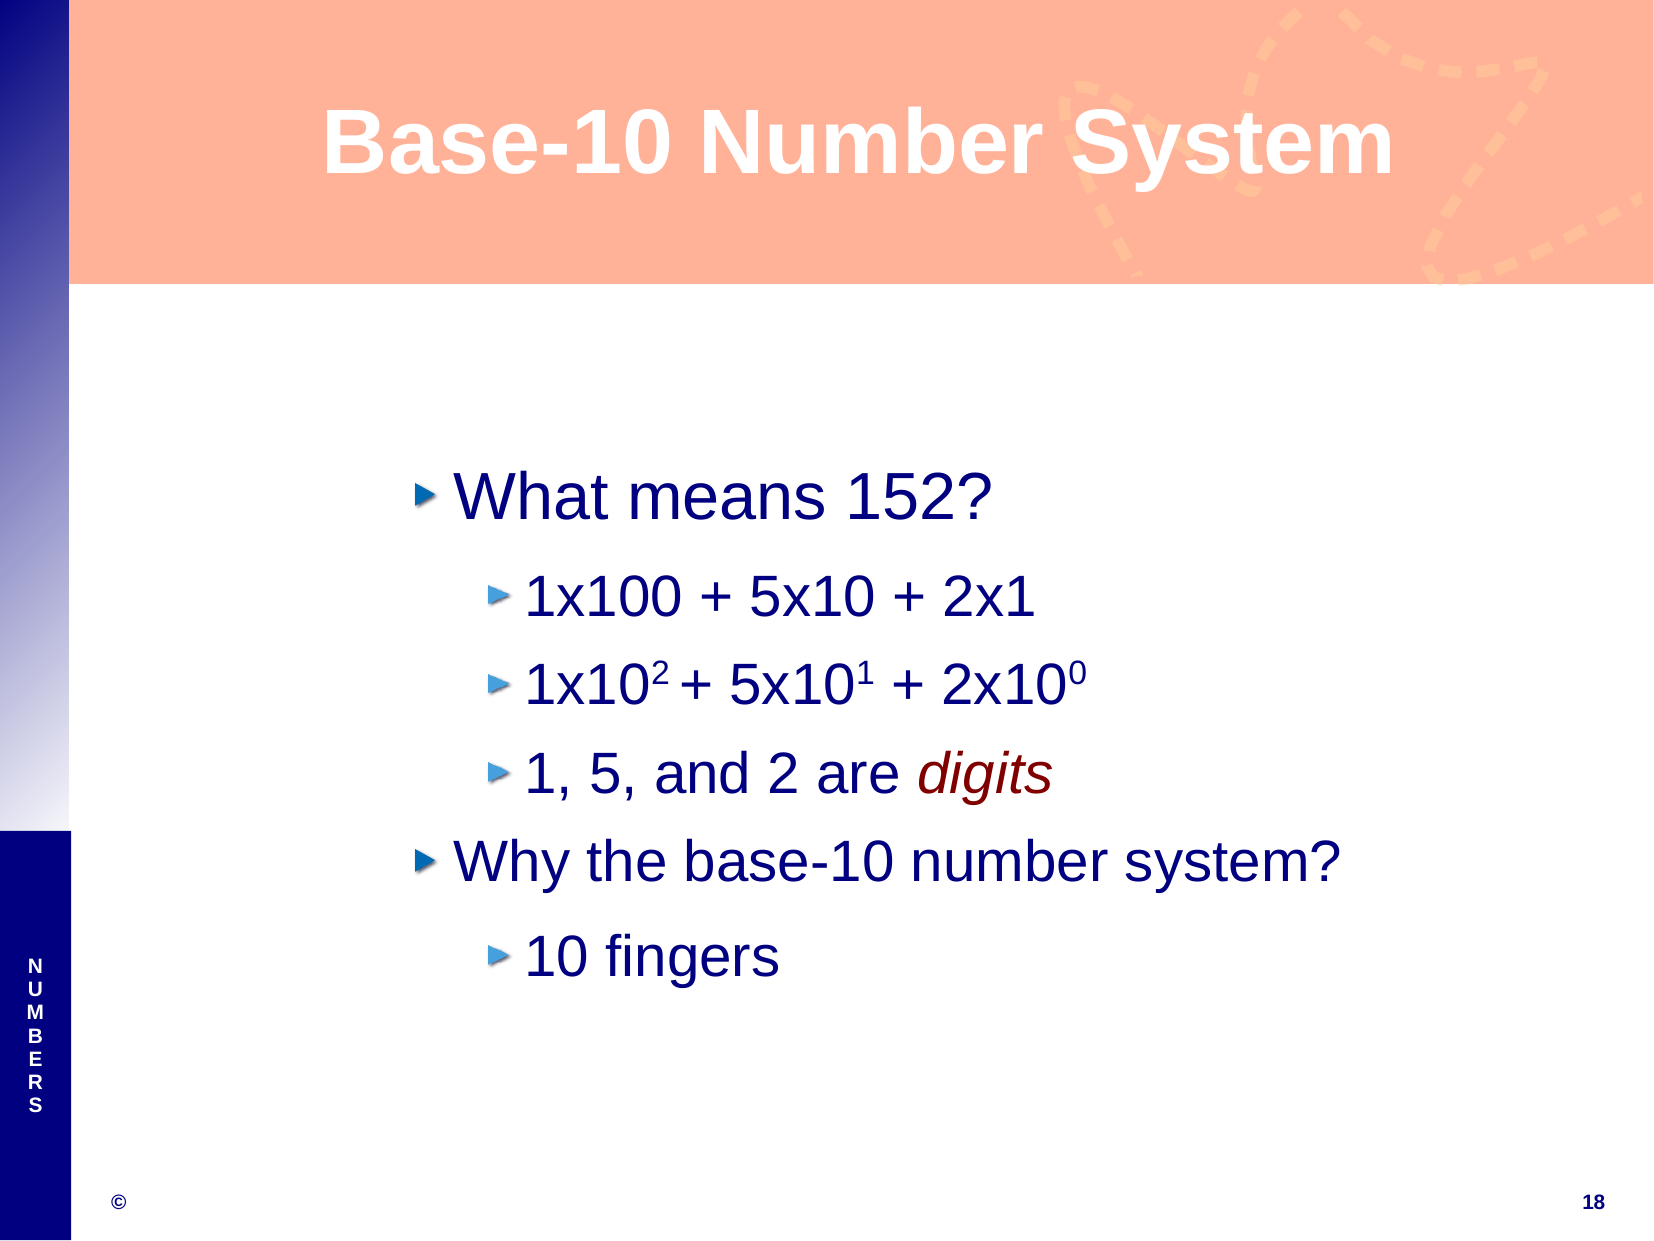

# Base-10 Number System
What means 152?
1x100 + 5x10 + 2x1
1x102 + 5x101 + 2x100
1, 5, and 2 are digits
Why the base-10 number system?
10 fingers
N
U
M
B
E
R
S